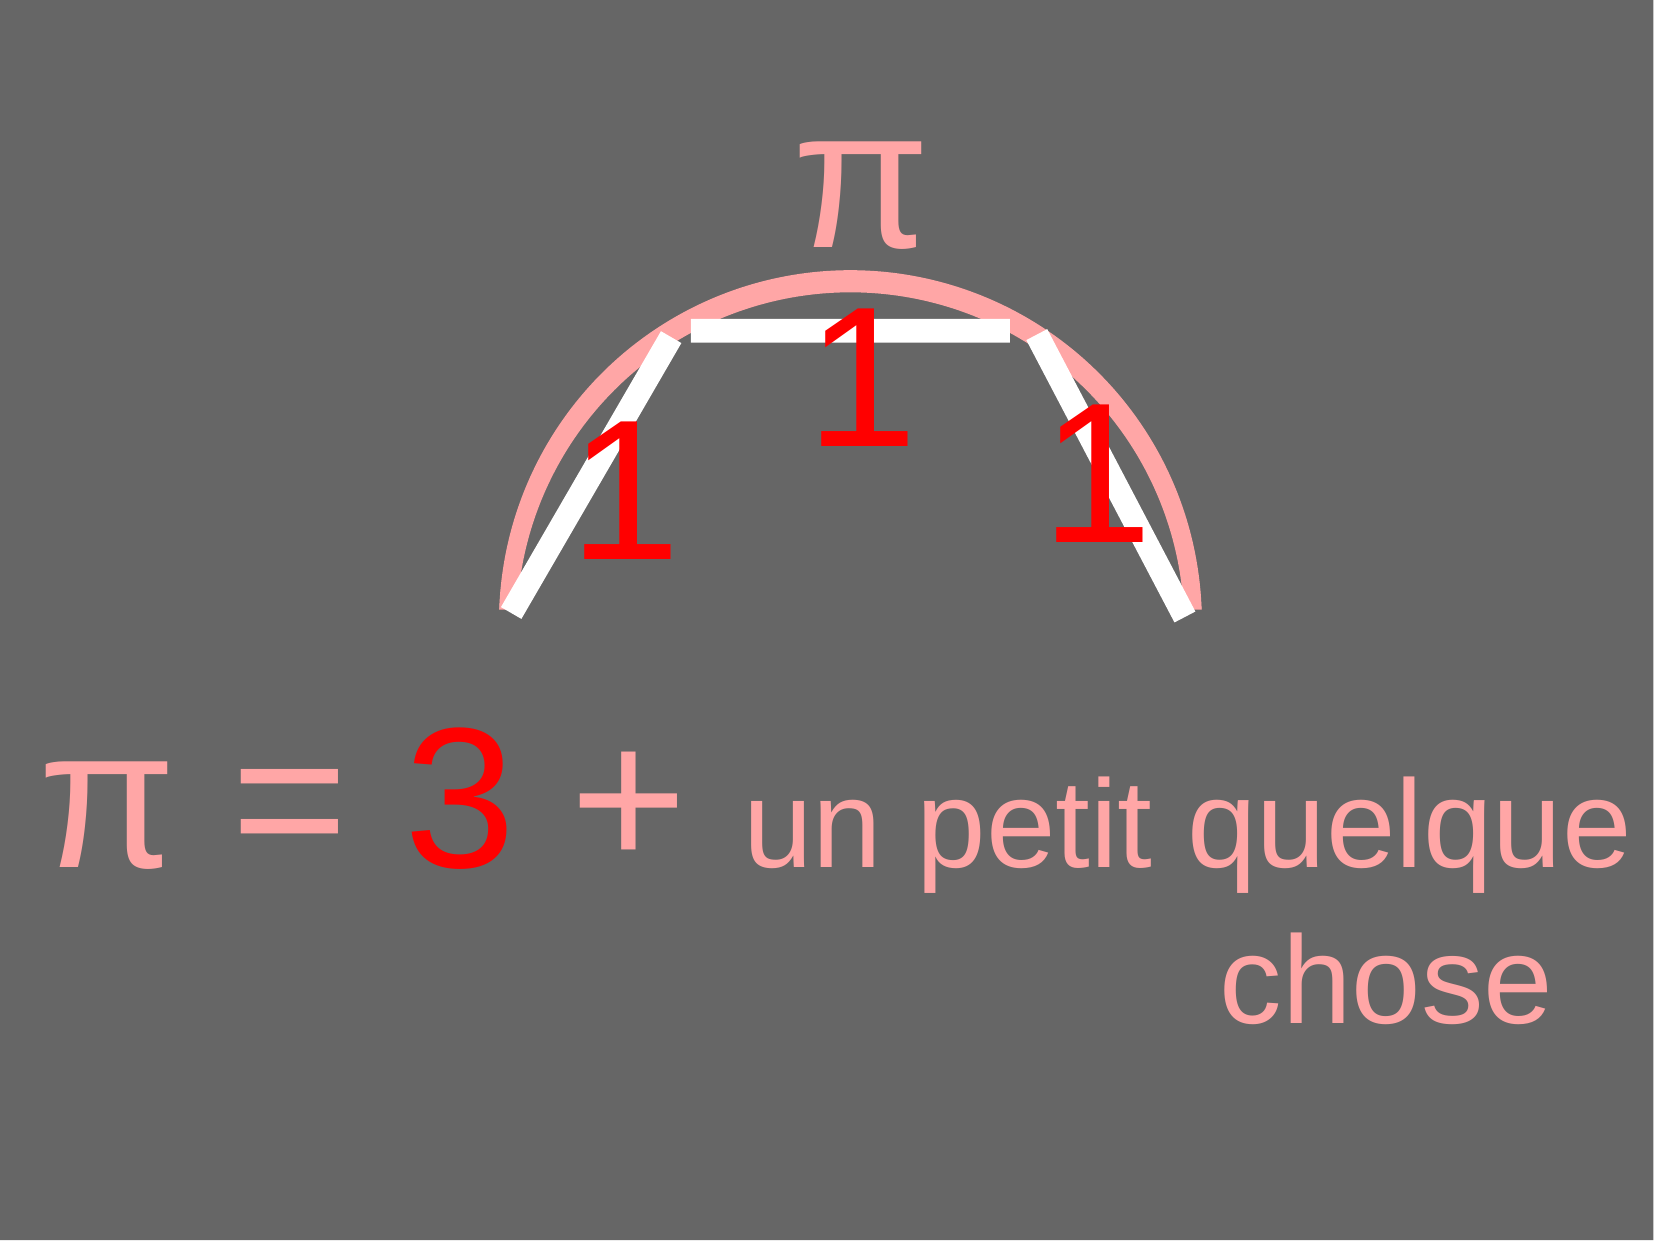

π
1
1
1
π = 3 + un petit quelque 																chose